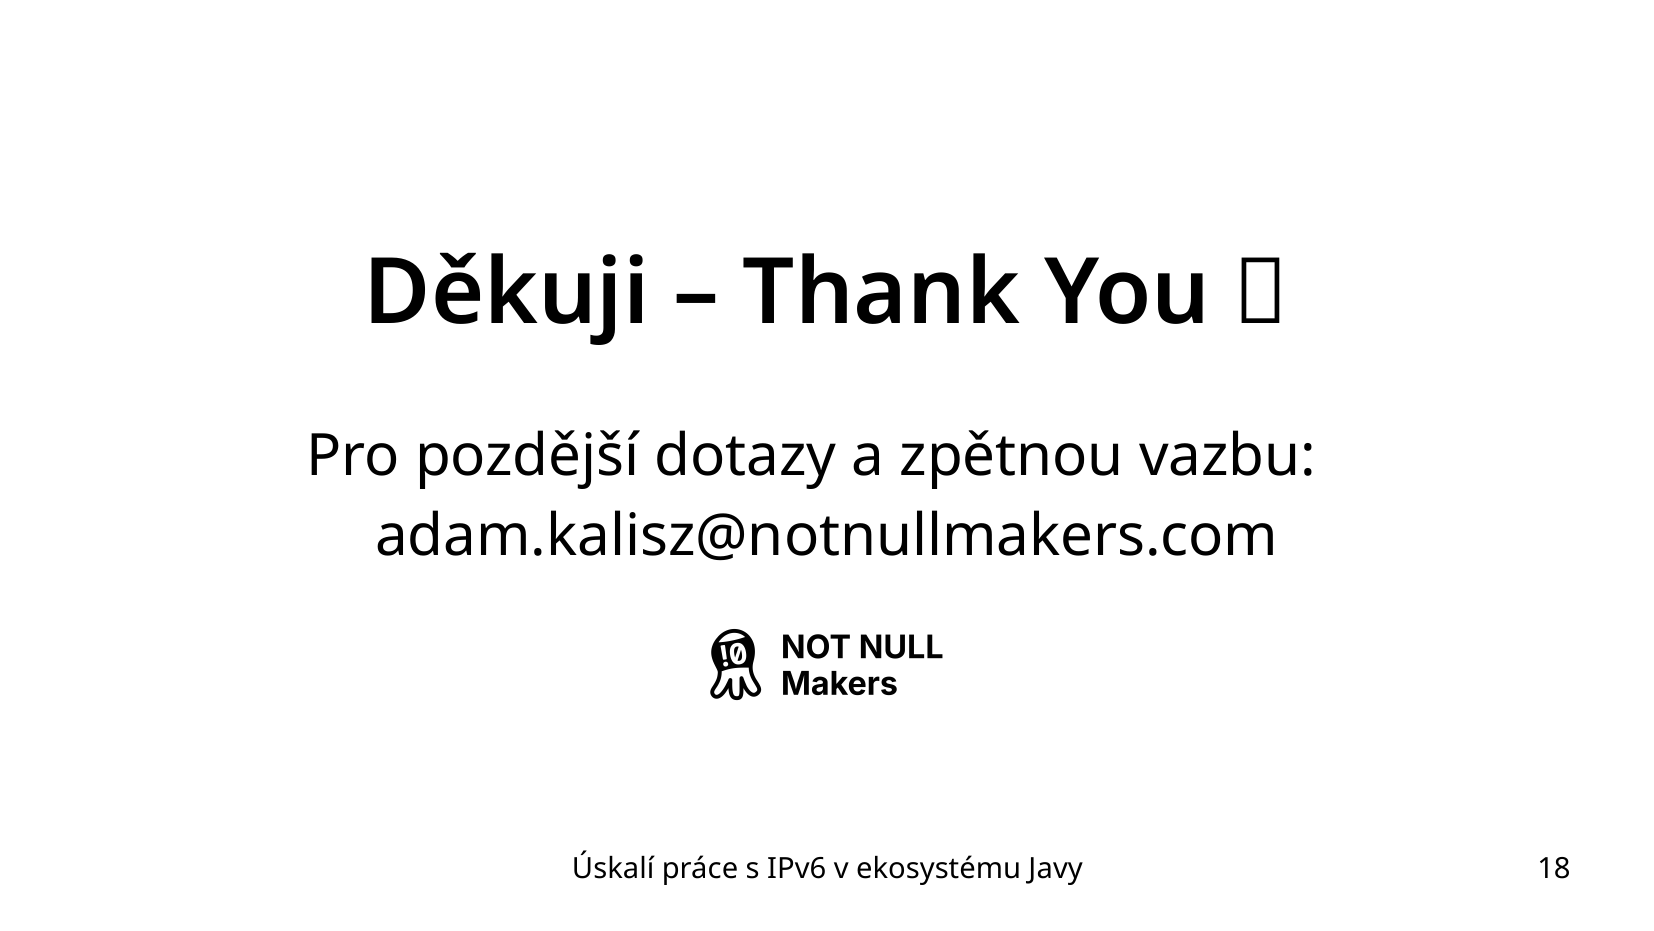

# Děkuji – Thank You 🎉
Pro pozdější dotazy a zpětnou vazbu:
adam.kalisz@notnullmakers.com
Úskalí práce s IPv6 v ekosystému Javy
18